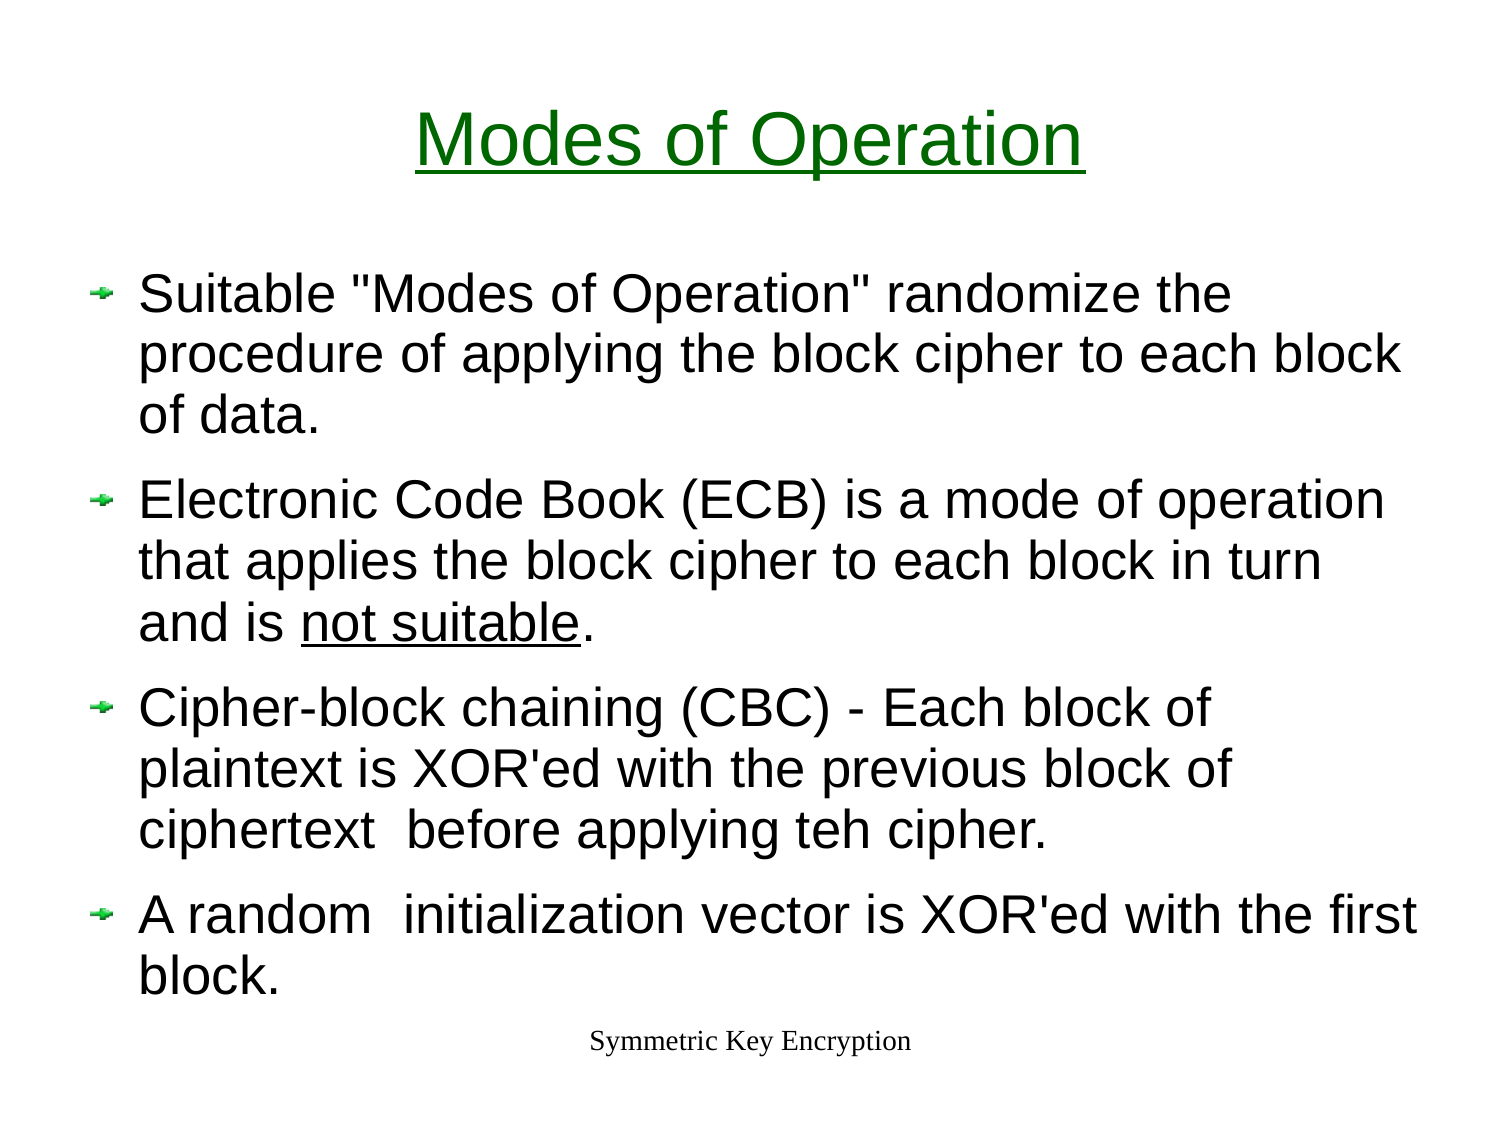

# Modes of Operation
Suitable "Modes of Operation" randomize the procedure of applying the block cipher to each block of data.
Electronic Code Book (ECB) is a mode of operation that applies the block cipher to each block in turn and is not suitable.
Cipher-block chaining (CBC) - Each block of plaintext is XOR'ed with the previous block of ciphertext before applying teh cipher.
A random initialization vector is XOR'ed with the first block.
Symmetric Key Encryption